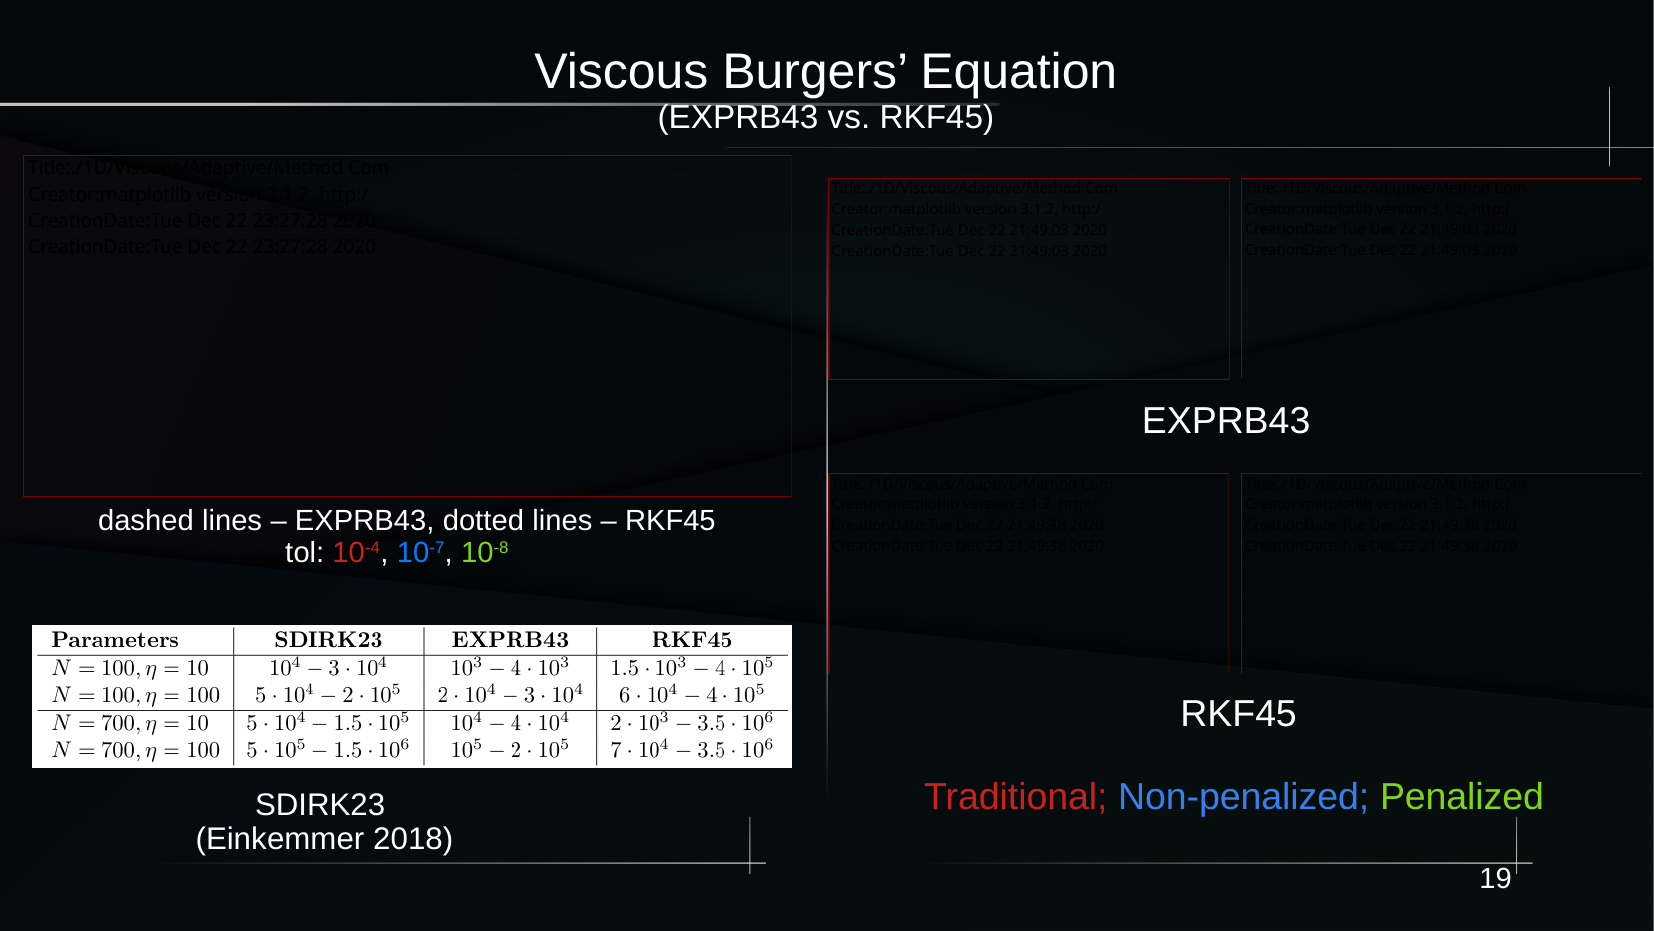

Viscous Burgers’ Equation
(EXPRB43 vs. RKF45)
EXPRB43
dashed lines – EXPRB43, dotted lines – RKF45
tol: 10-4, 10-7, 10-8
RKF45
Traditional; Non-penalized; Penalized
SDIRK23
(Einkemmer 2018)
19